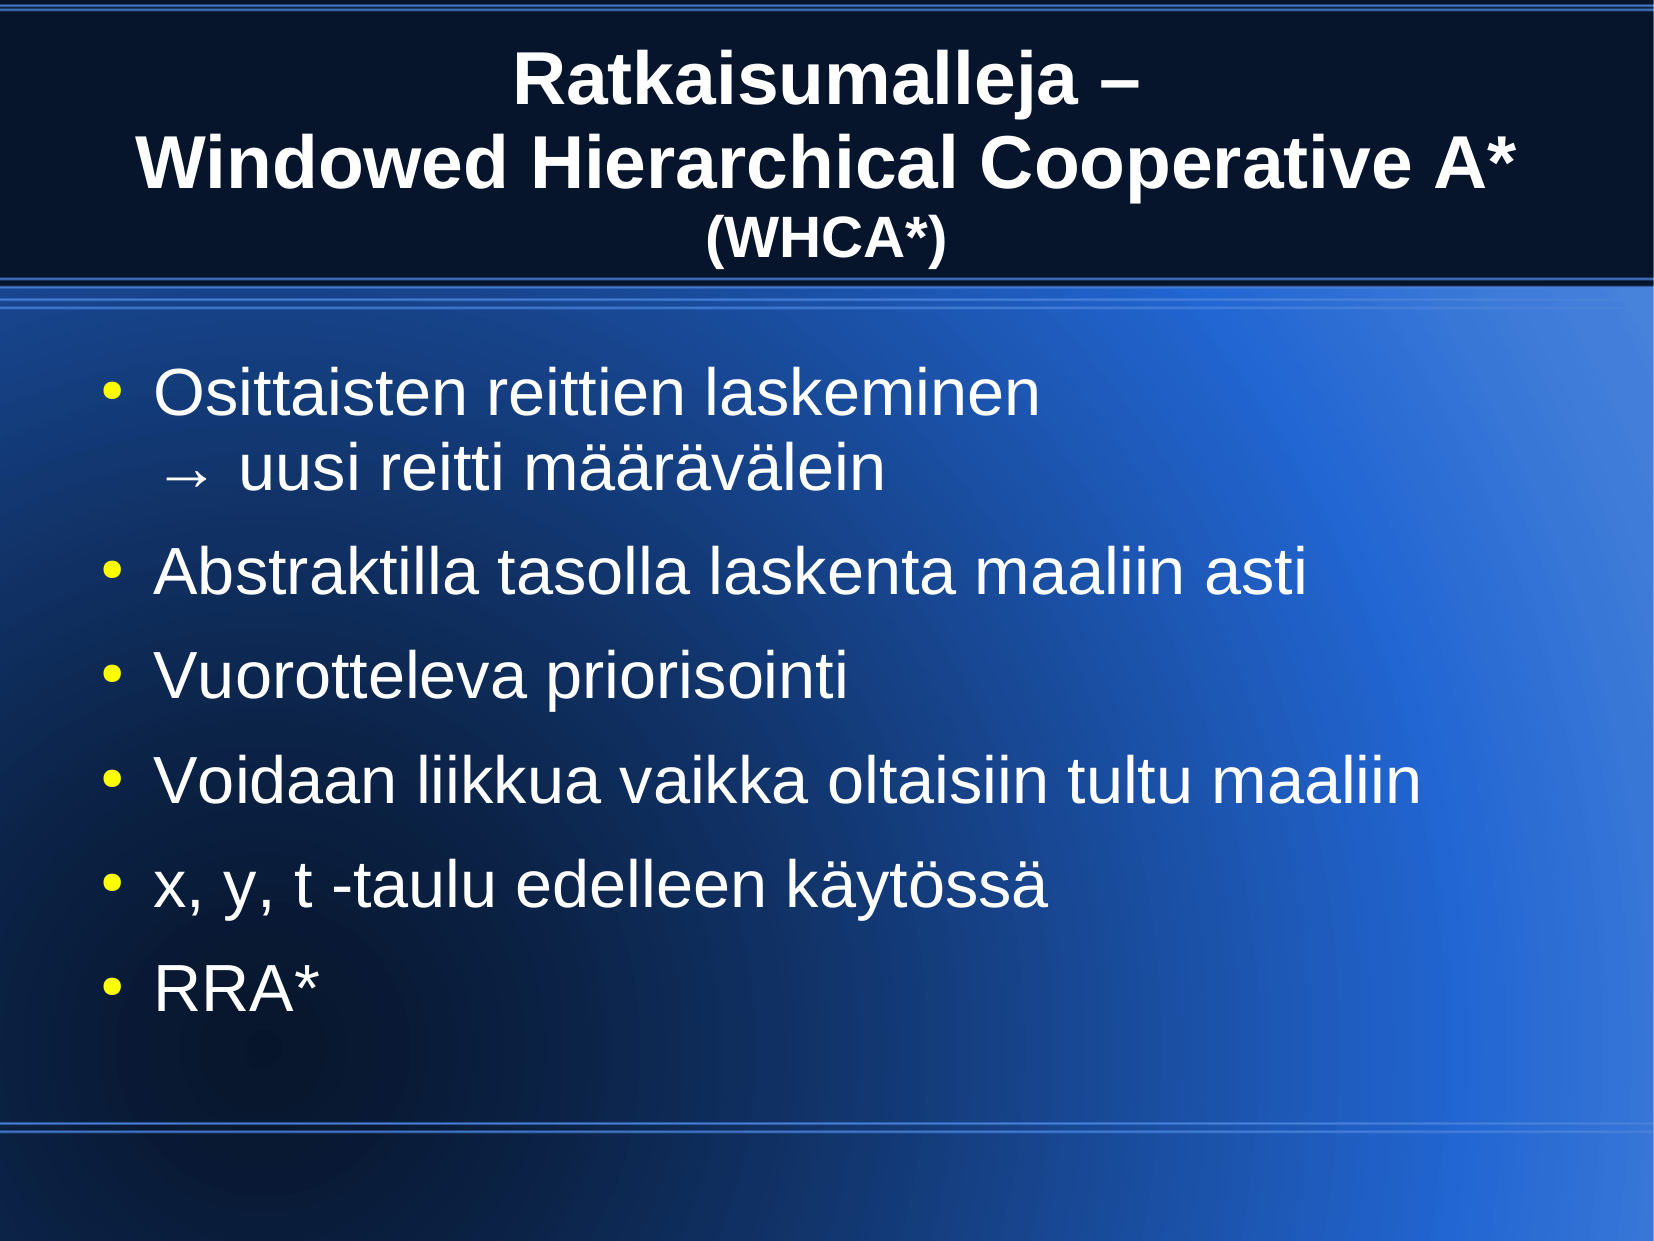

# Ratkaisumalleja – Windowed Hierarchical Cooperative A* (WHCA*)
Osittaisten reittien laskeminen
→ uusi reitti määrävälein
Abstraktilla tasolla laskenta maaliin asti
Vuorotteleva priorisointi
Voidaan liikkua vaikka oltaisiin tultu maaliin
x, y, t -taulu edelleen käytössä
RRA*